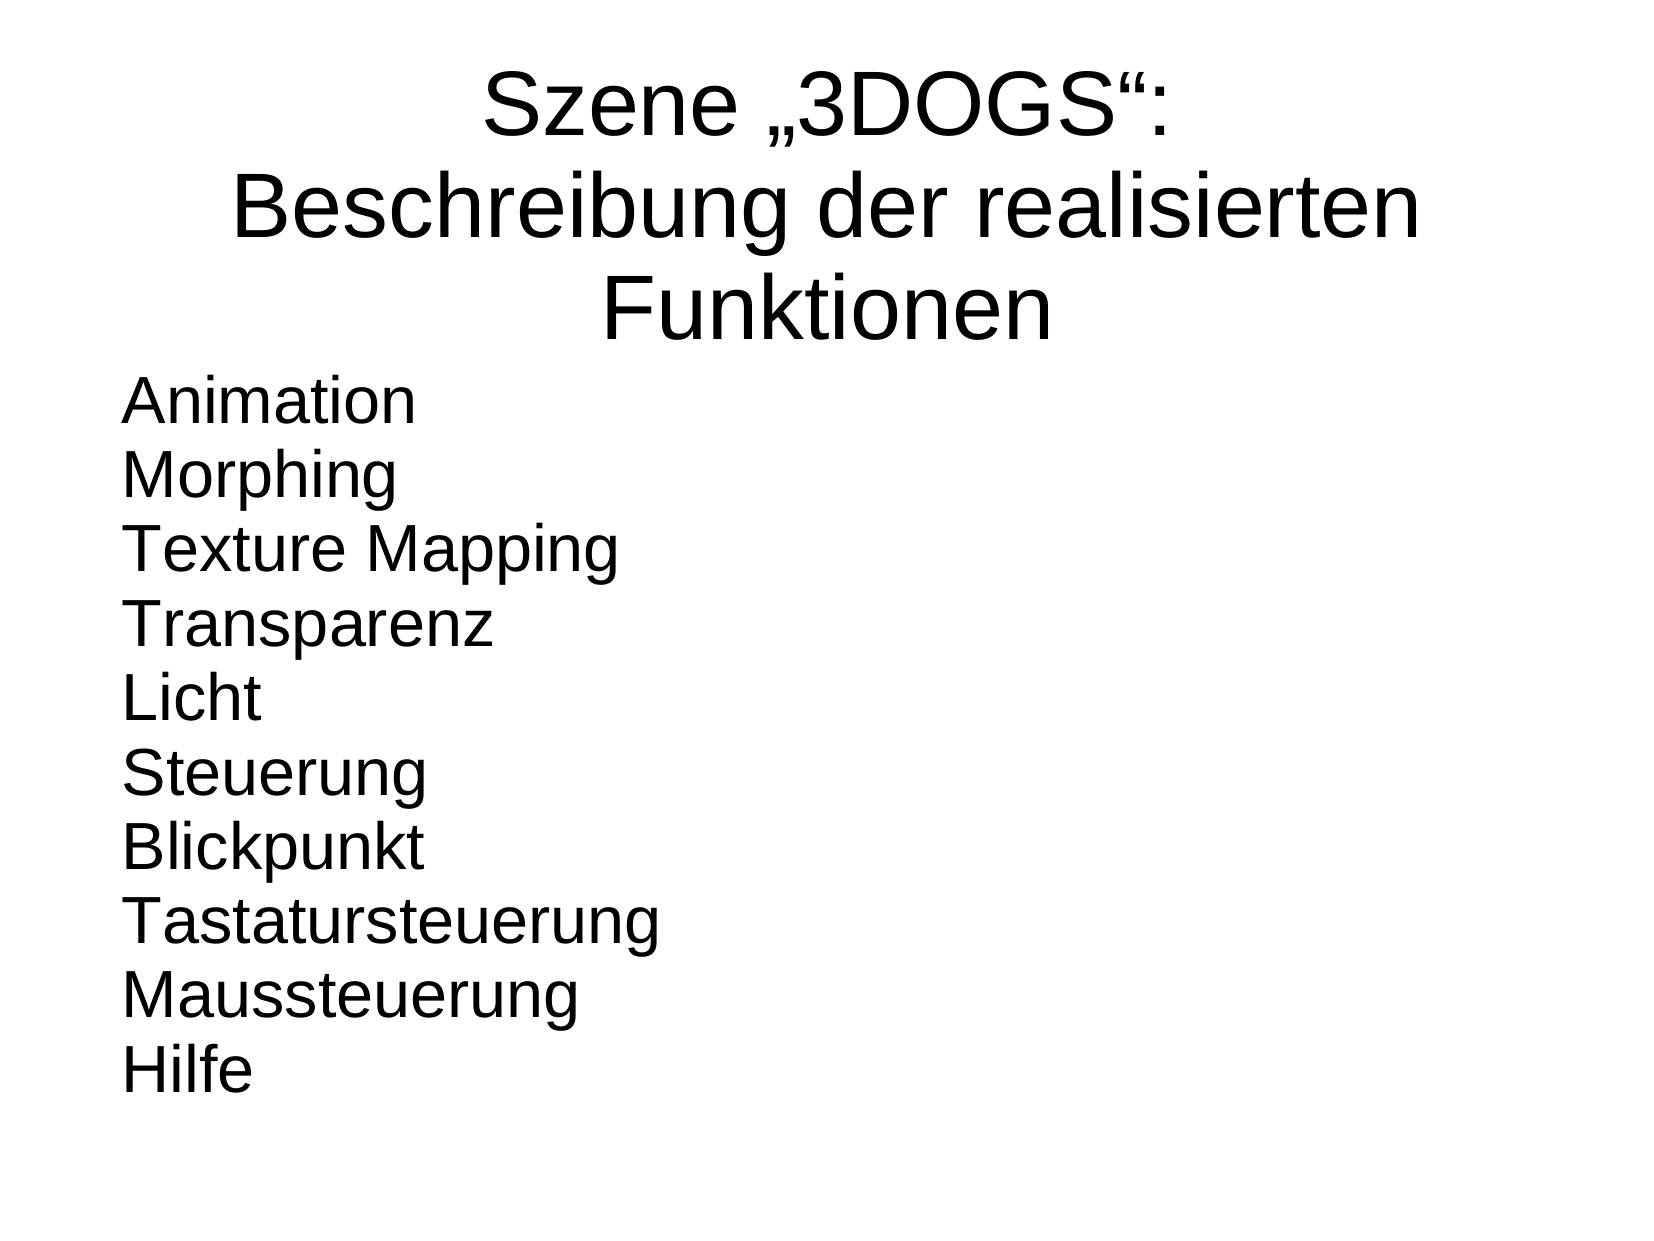

# Szene „3DOGS“: Beschreibung der realisierten Funktionen
Animation
Morphing
Texture Mapping
Transparenz
Licht
Steuerung
Blickpunkt
Tastatursteuerung
Maussteuerung
Hilfe